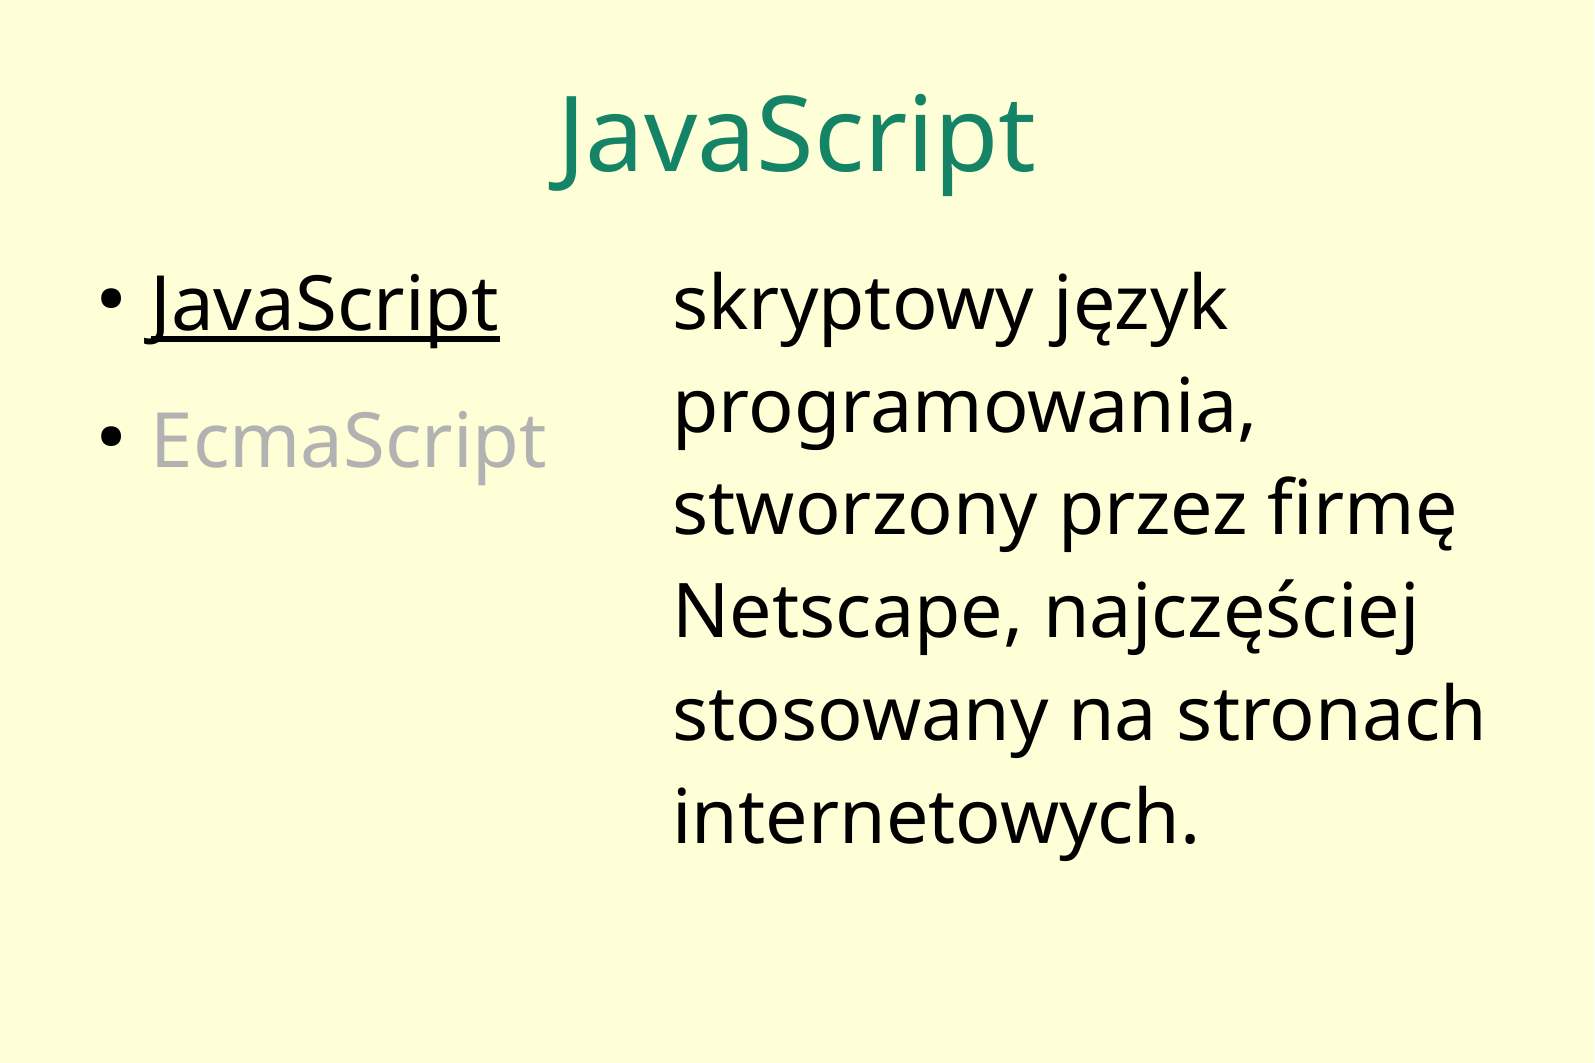

# JavaScript
JavaScript
EcmaScript
skryptowy język programowania, stworzony przez firmę Netscape, najczęściej stosowany na stronach internetowych.